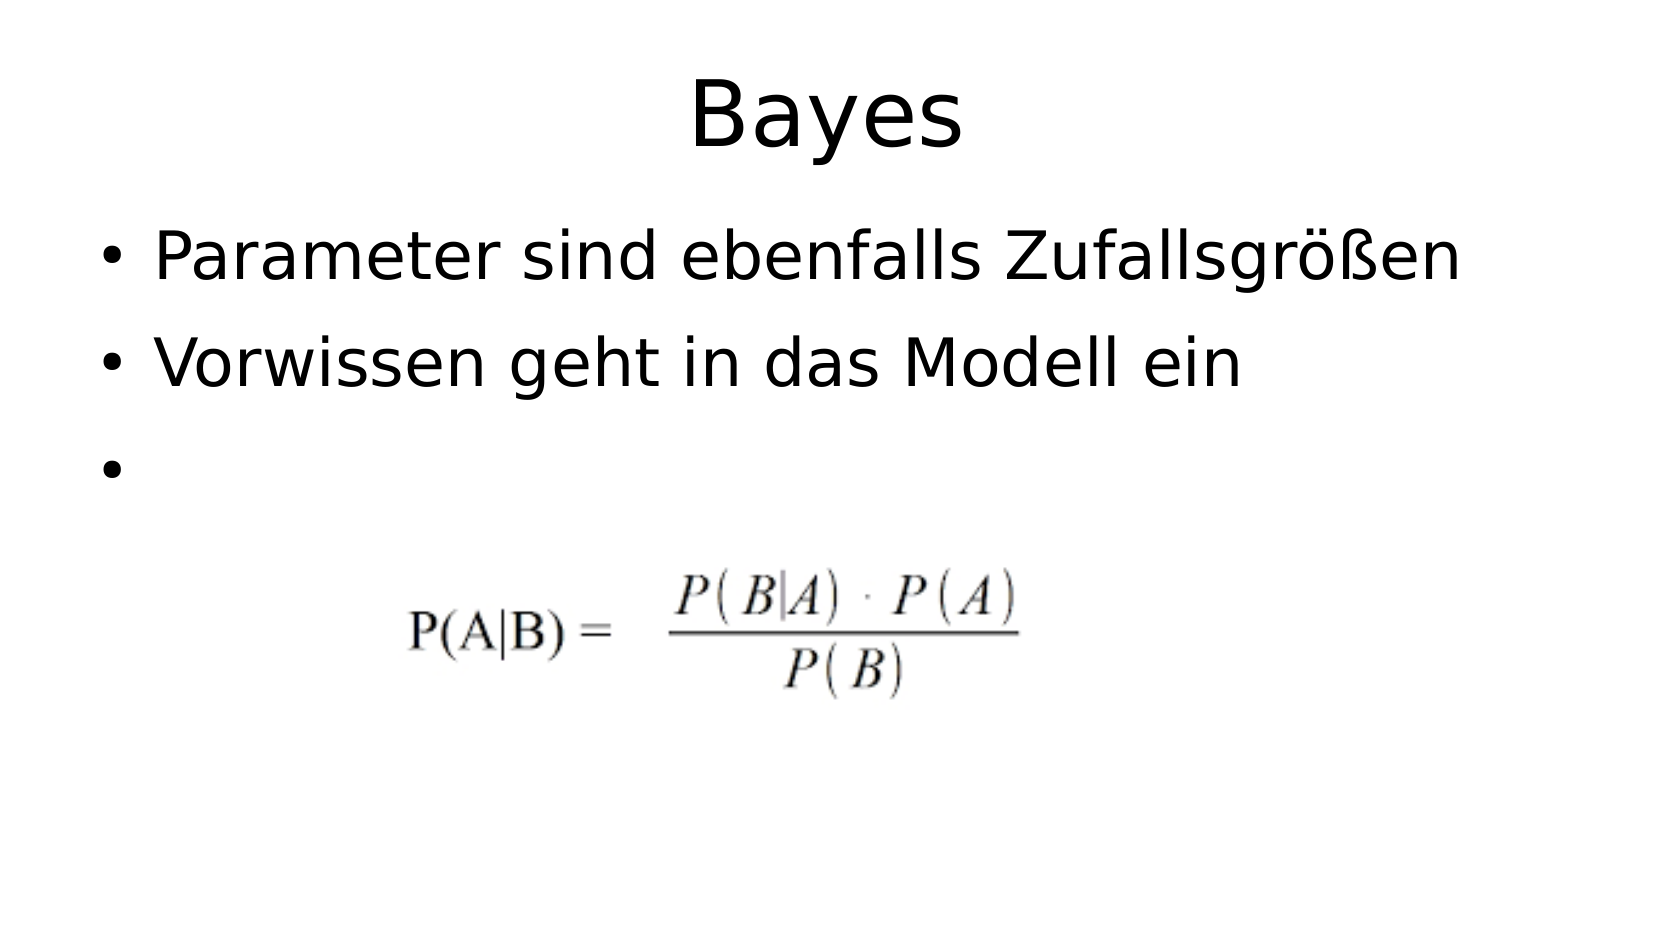

# Bayes
Parameter sind ebenfalls Zufallsgrößen
Vorwissen geht in das Modell ein